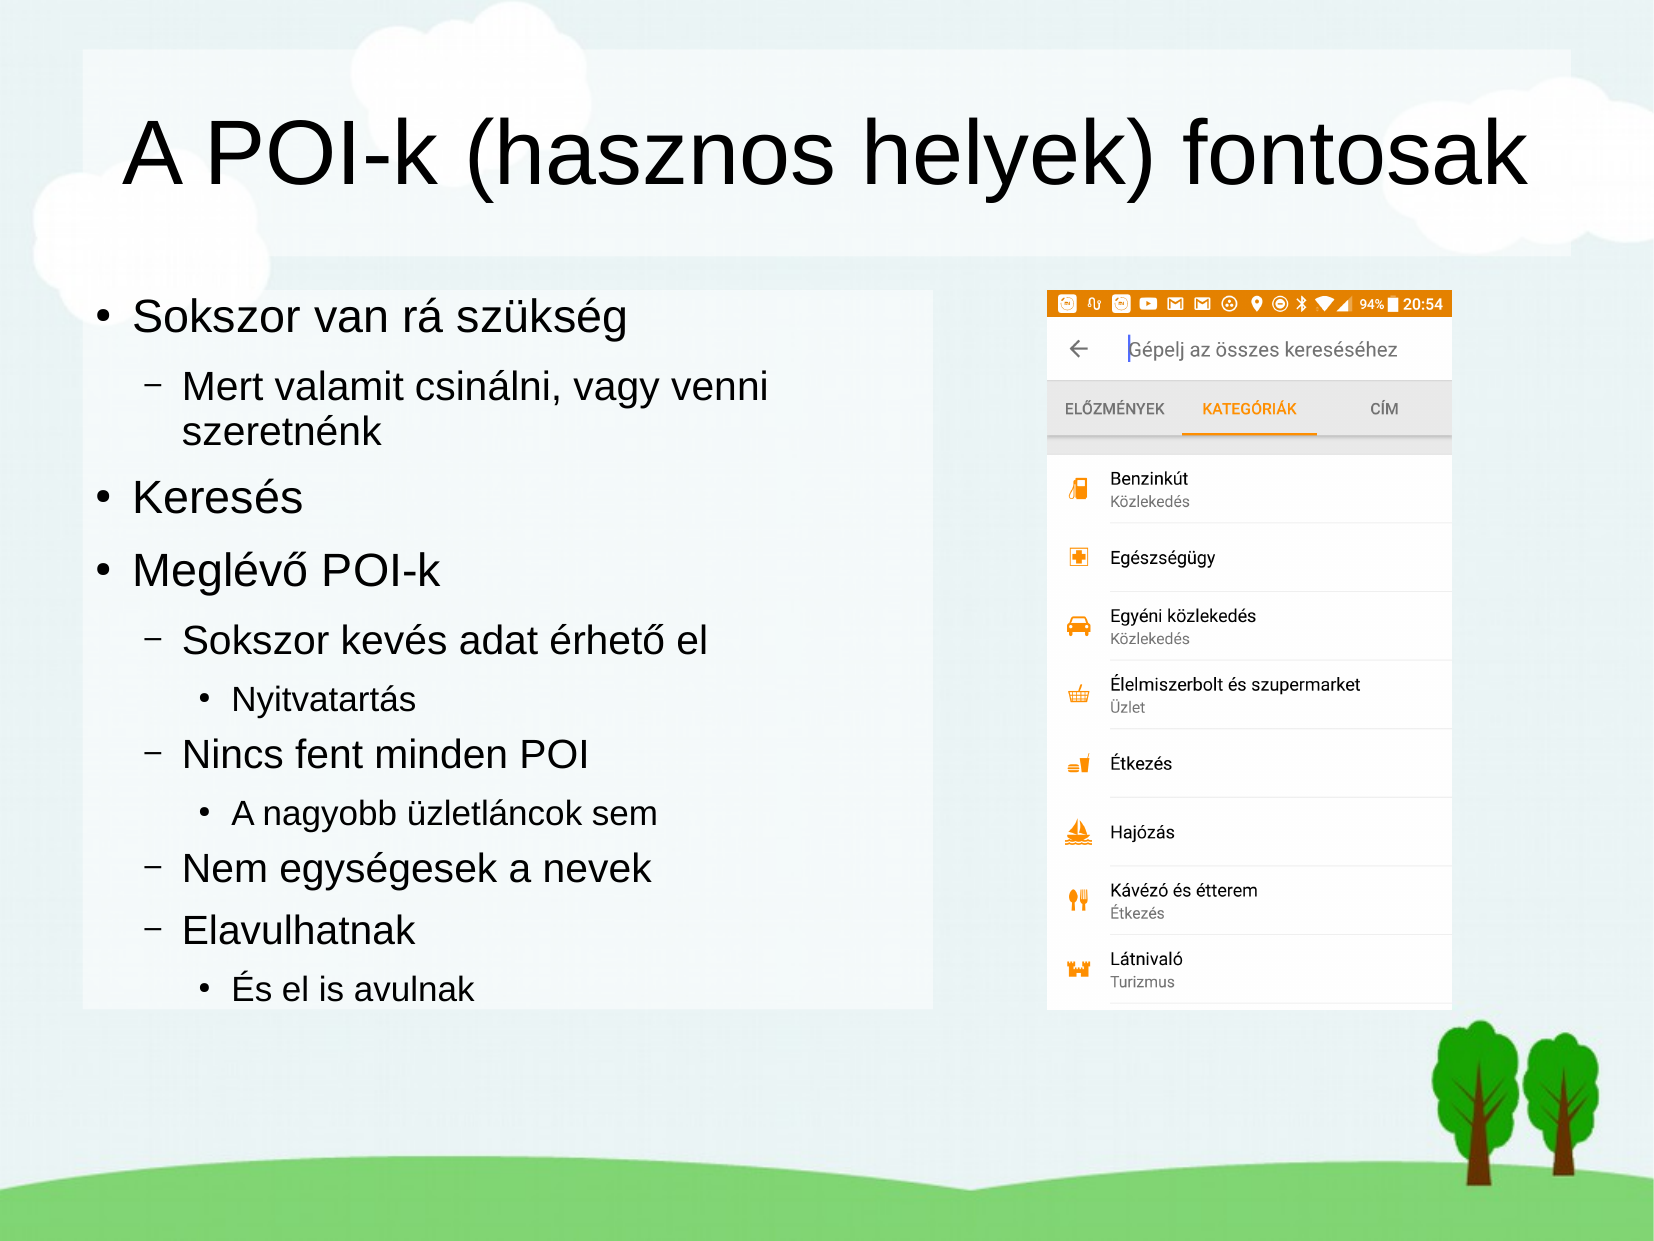

# A POI-k (hasznos helyek) fontosak
Sokszor van rá szükség
Mert valamit csinálni, vagy venni szeretnénk
Keresés
Meglévő POI-k
Sokszor kevés adat érhető el
Nyitvatartás
Nincs fent minden POI
A nagyobb üzletláncok sem
Nem egységesek a nevek
Elavulhatnak
És el is avulnak